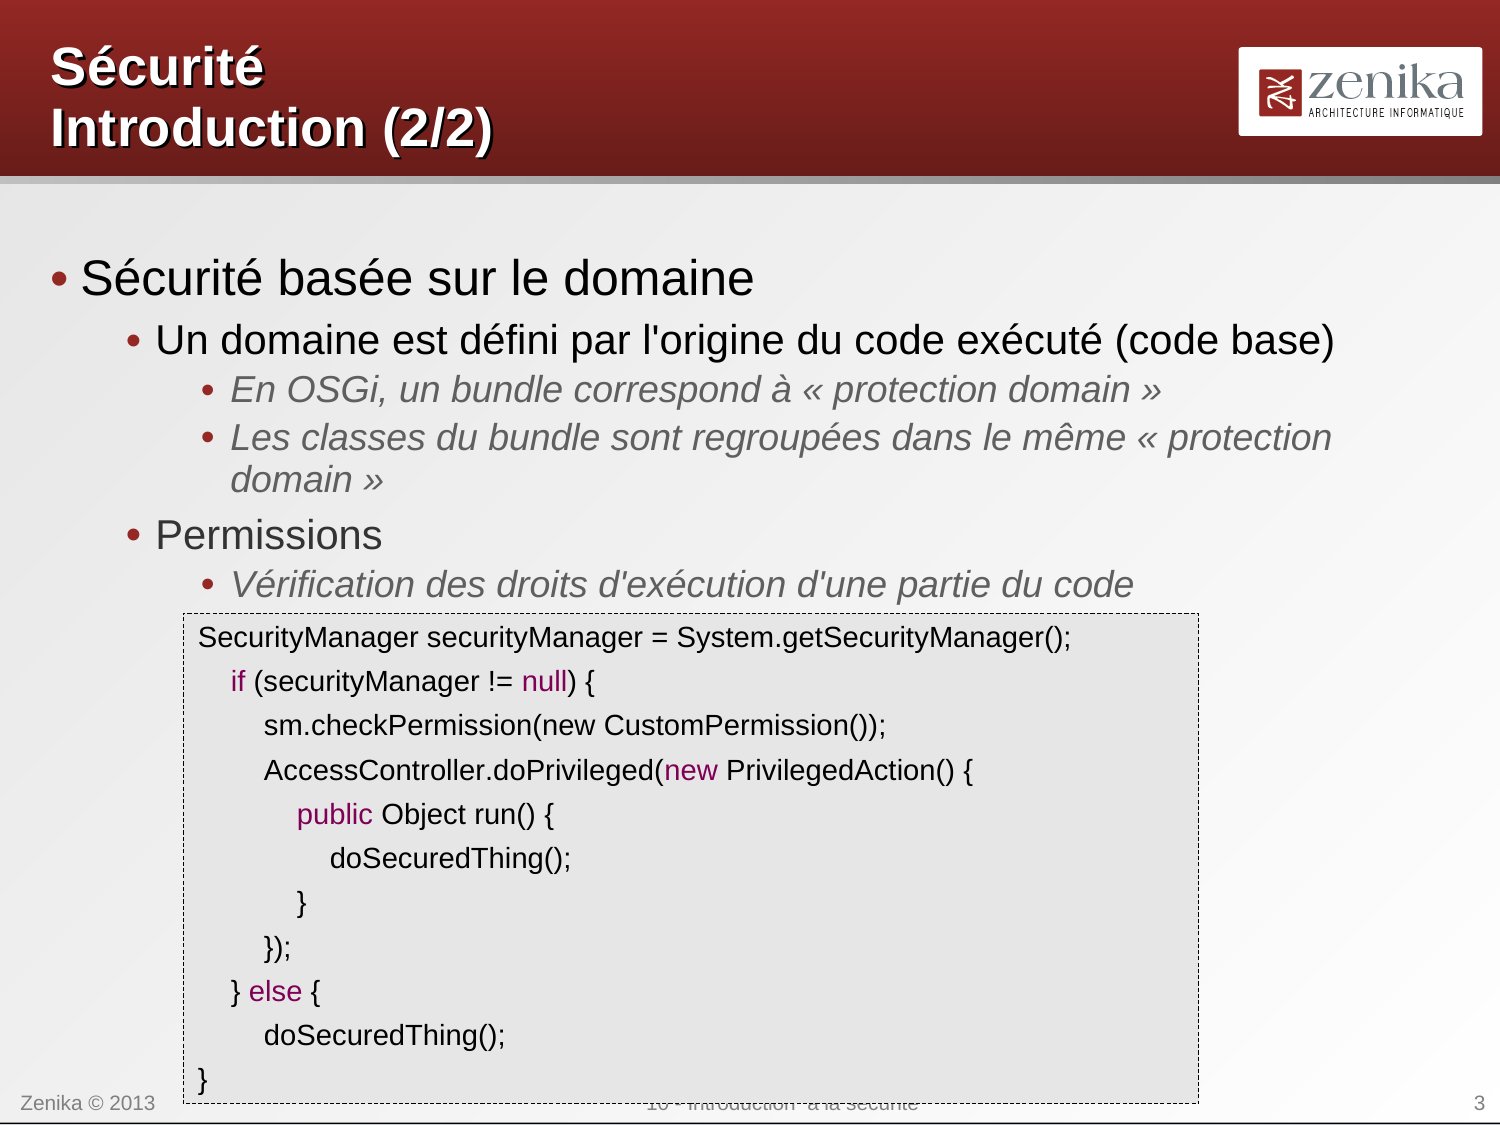

# Sécurité Introduction (2/2)
Sécurité basée sur le domaine
Un domaine est défini par l'origine du code exécuté (code base)
En OSGi, un bundle correspond à « protection domain »
Les classes du bundle sont regroupées dans le même « protection domain »
Permissions
Vérification des droits d'exécution d'une partie du code
SecurityManager securityManager = System.getSecurityManager();
 if (securityManager != null) {
 sm.checkPermission(new CustomPermission());
 AccessController.doPrivileged(new PrivilegedAction() {
 public Object run() {
 doSecuredThing();
 }
 });
 } else {
 doSecuredThing();
}